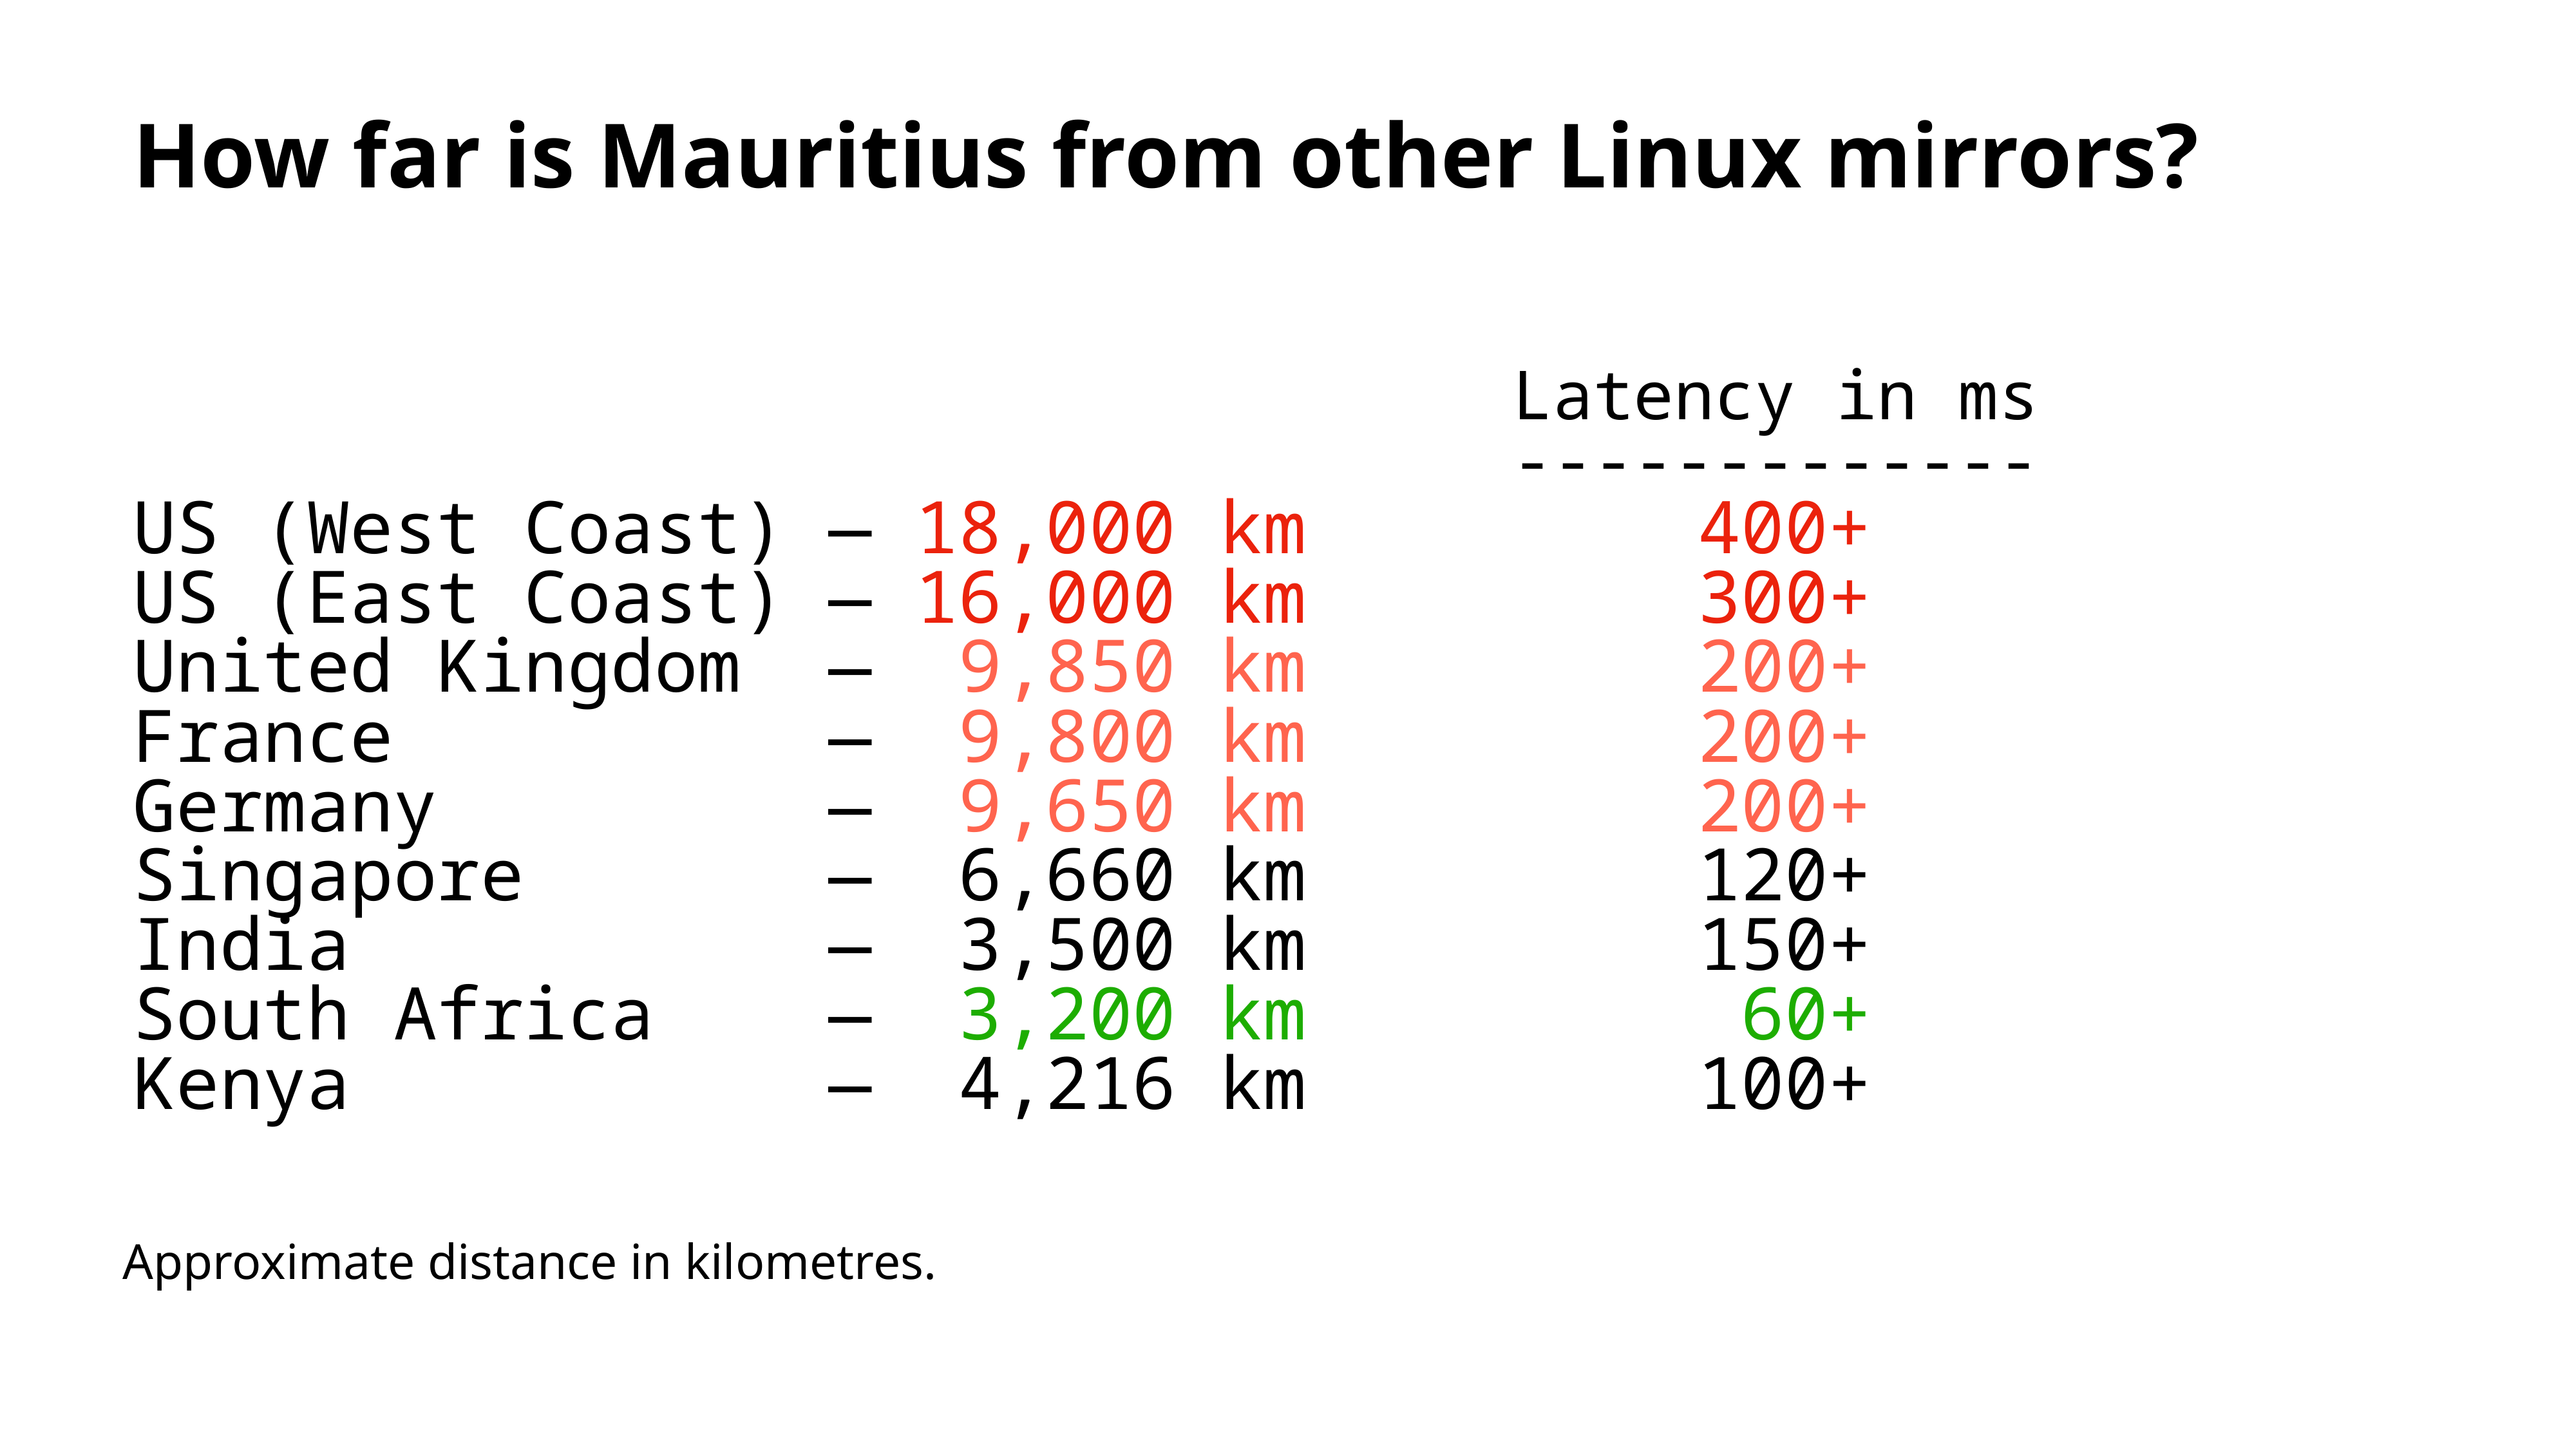

# How far is Mauritius from other Linux mirrors?
 Latency in ms
 -------------
US (West Coast) — 18,000 km 400+
US (East Coast) — 16,000 km 300+
United Kingdom — 9,850 km 200+
France — 9,800 km 200+
Germany — 9,650 km 200+
Singapore — 6,660 km 120+
India — 3,500 km 150+
South Africa — 3,200 km 60+
Kenya — 4,216 km 100+
Approximate distance in kilometres.